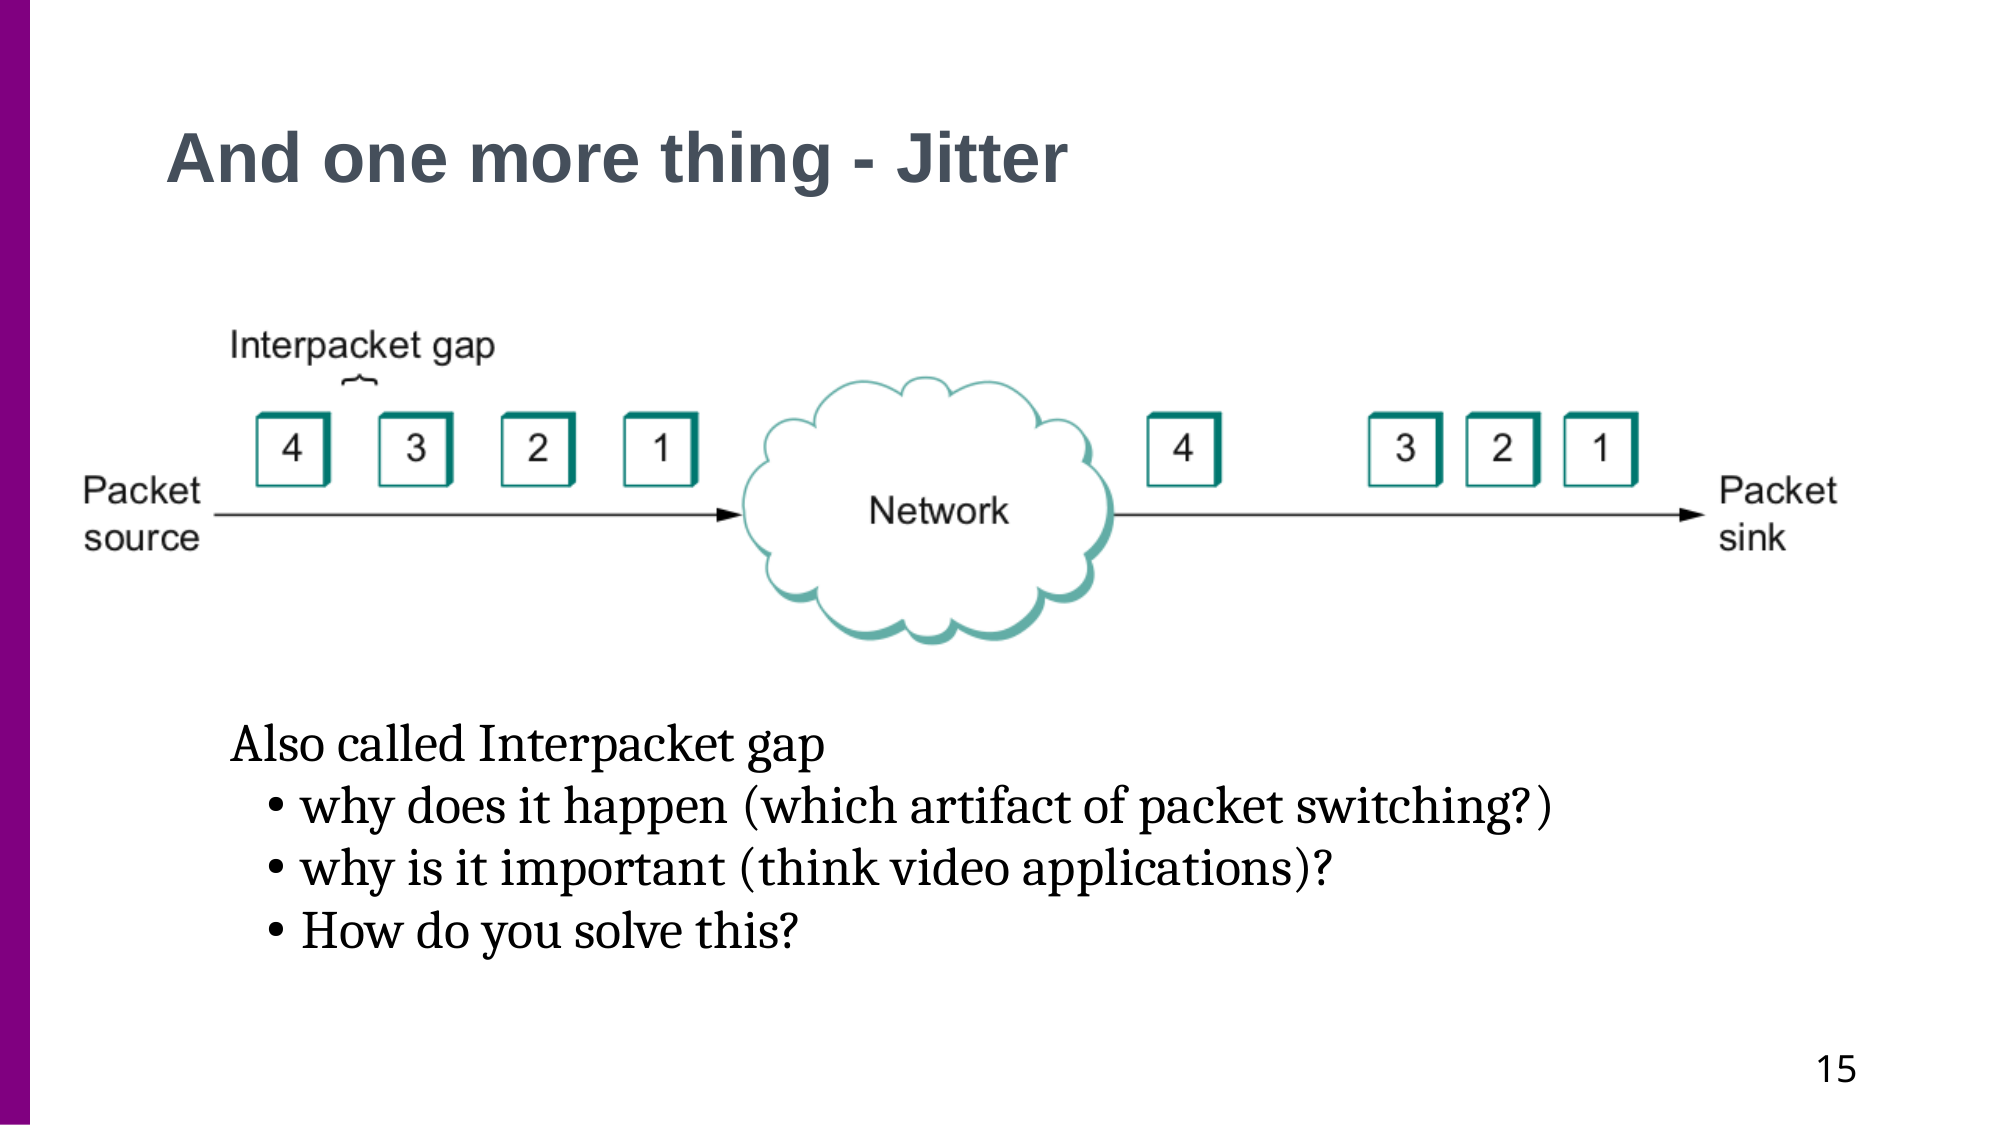

And one more thing - Jitter
Also called Interpacket gap
why does it happen (which artifact of packet switching?)
why is it important (think video applications)?
How do you solve this?